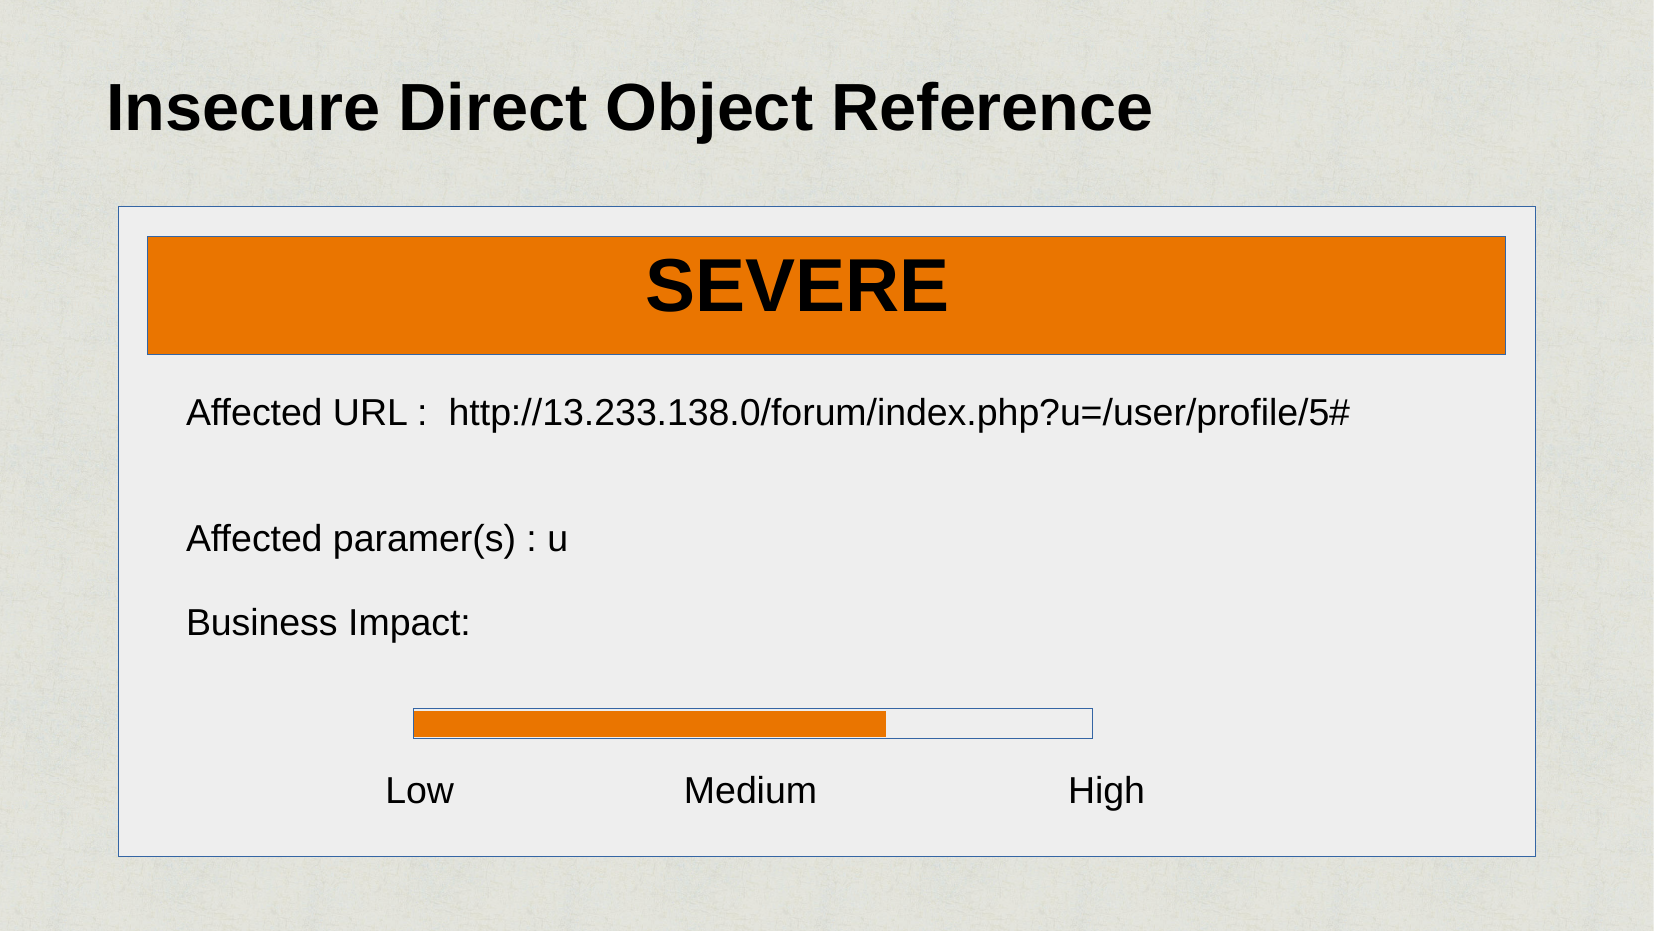

# Insecure Direct Object Reference
SEVERE
Affected URL : http://13.233.138.0/forum/index.php?u=/user/profile/5#
Affected paramer(s) : u
Business Impact:
 Low Medium High